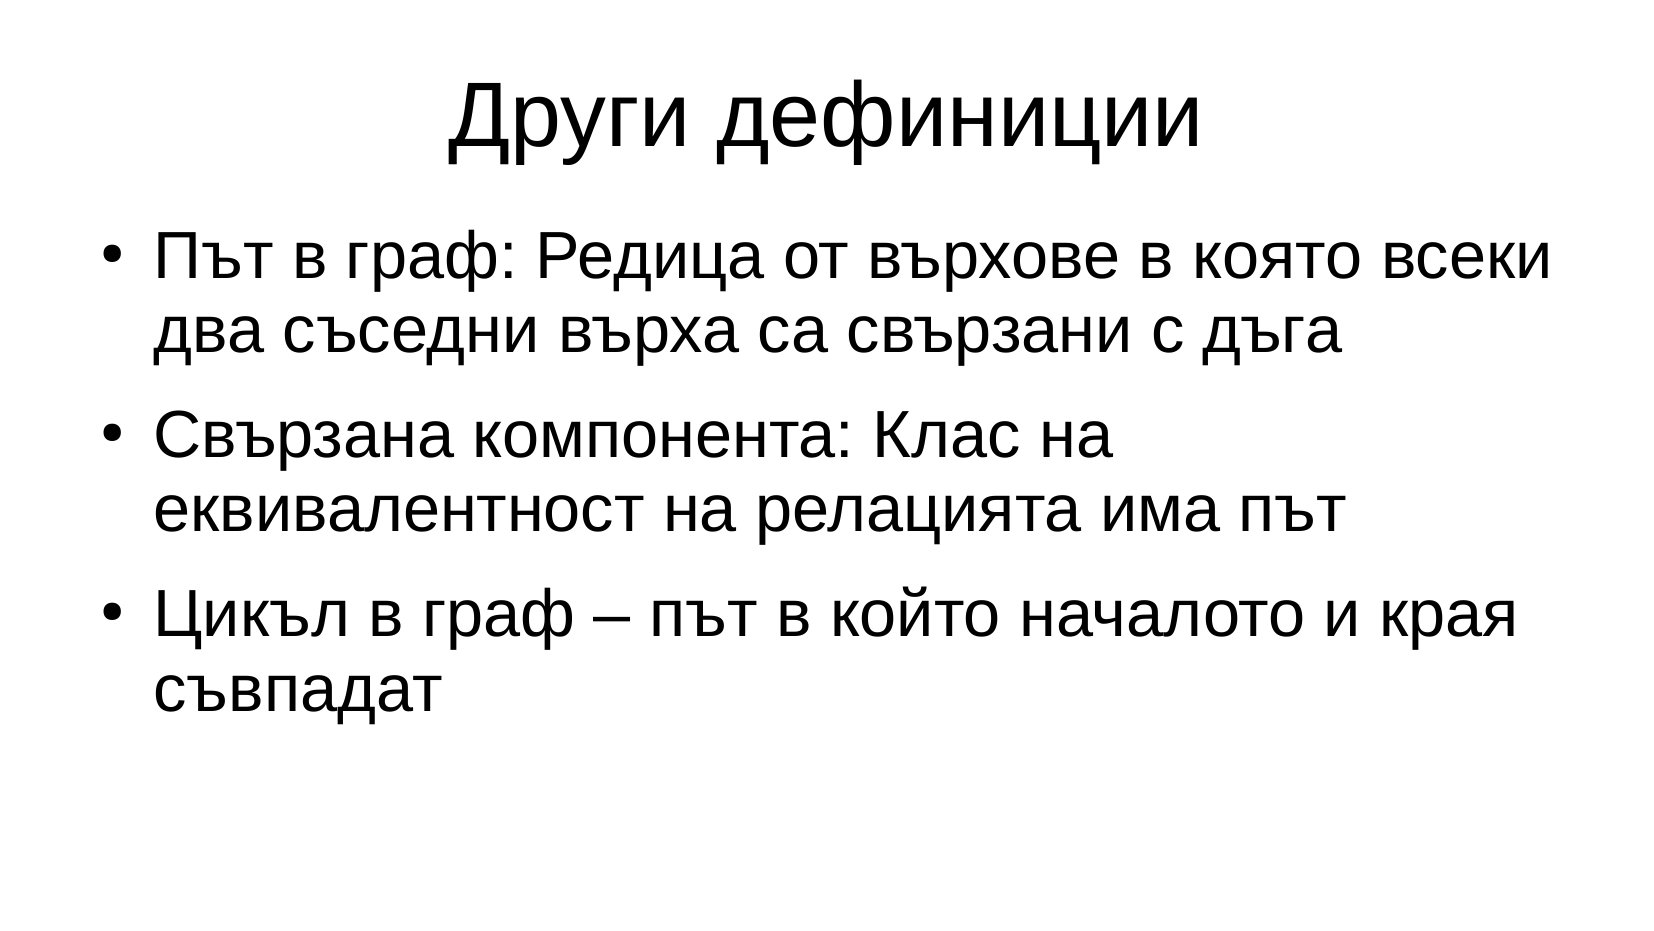

# Други дефиниции
Път в граф: Редица от върхове в която всеки два съседни върха са свързани с дъга
Свързана компонента: Клас на еквивалентност на релацията има път
Цикъл в граф – път в който началото и края съвпадат